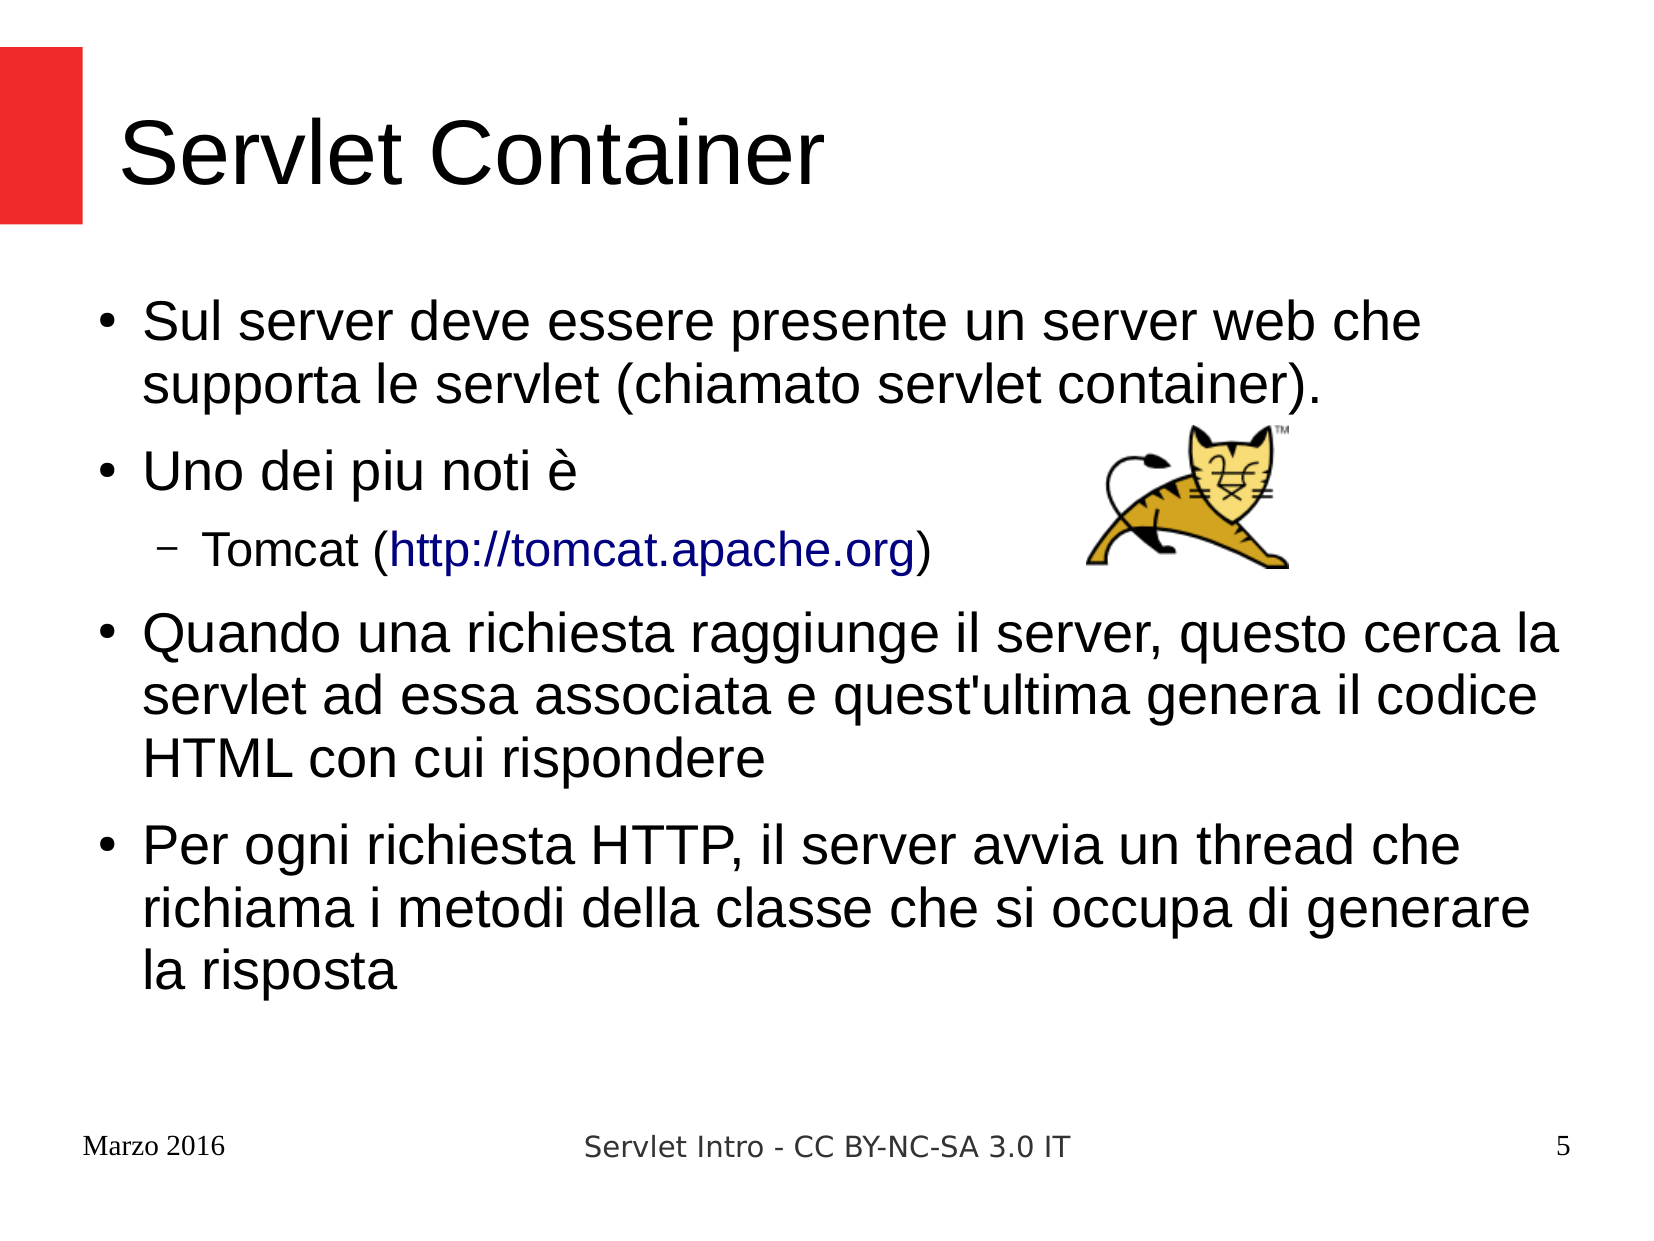

# Servlet Container
Sul server deve essere presente un server web che supporta le servlet (chiamato servlet container).
Uno dei piu noti è
Tomcat (http://tomcat.apache.org)
Quando una richiesta raggiunge il server, questo cerca la servlet ad essa associata e quest'ultima genera il codice HTML con cui rispondere
Per ogni richiesta HTTP, il server avvia un thread che richiama i metodi della classe che si occupa di generare la risposta
Your Date Here
Your Footer Here
5